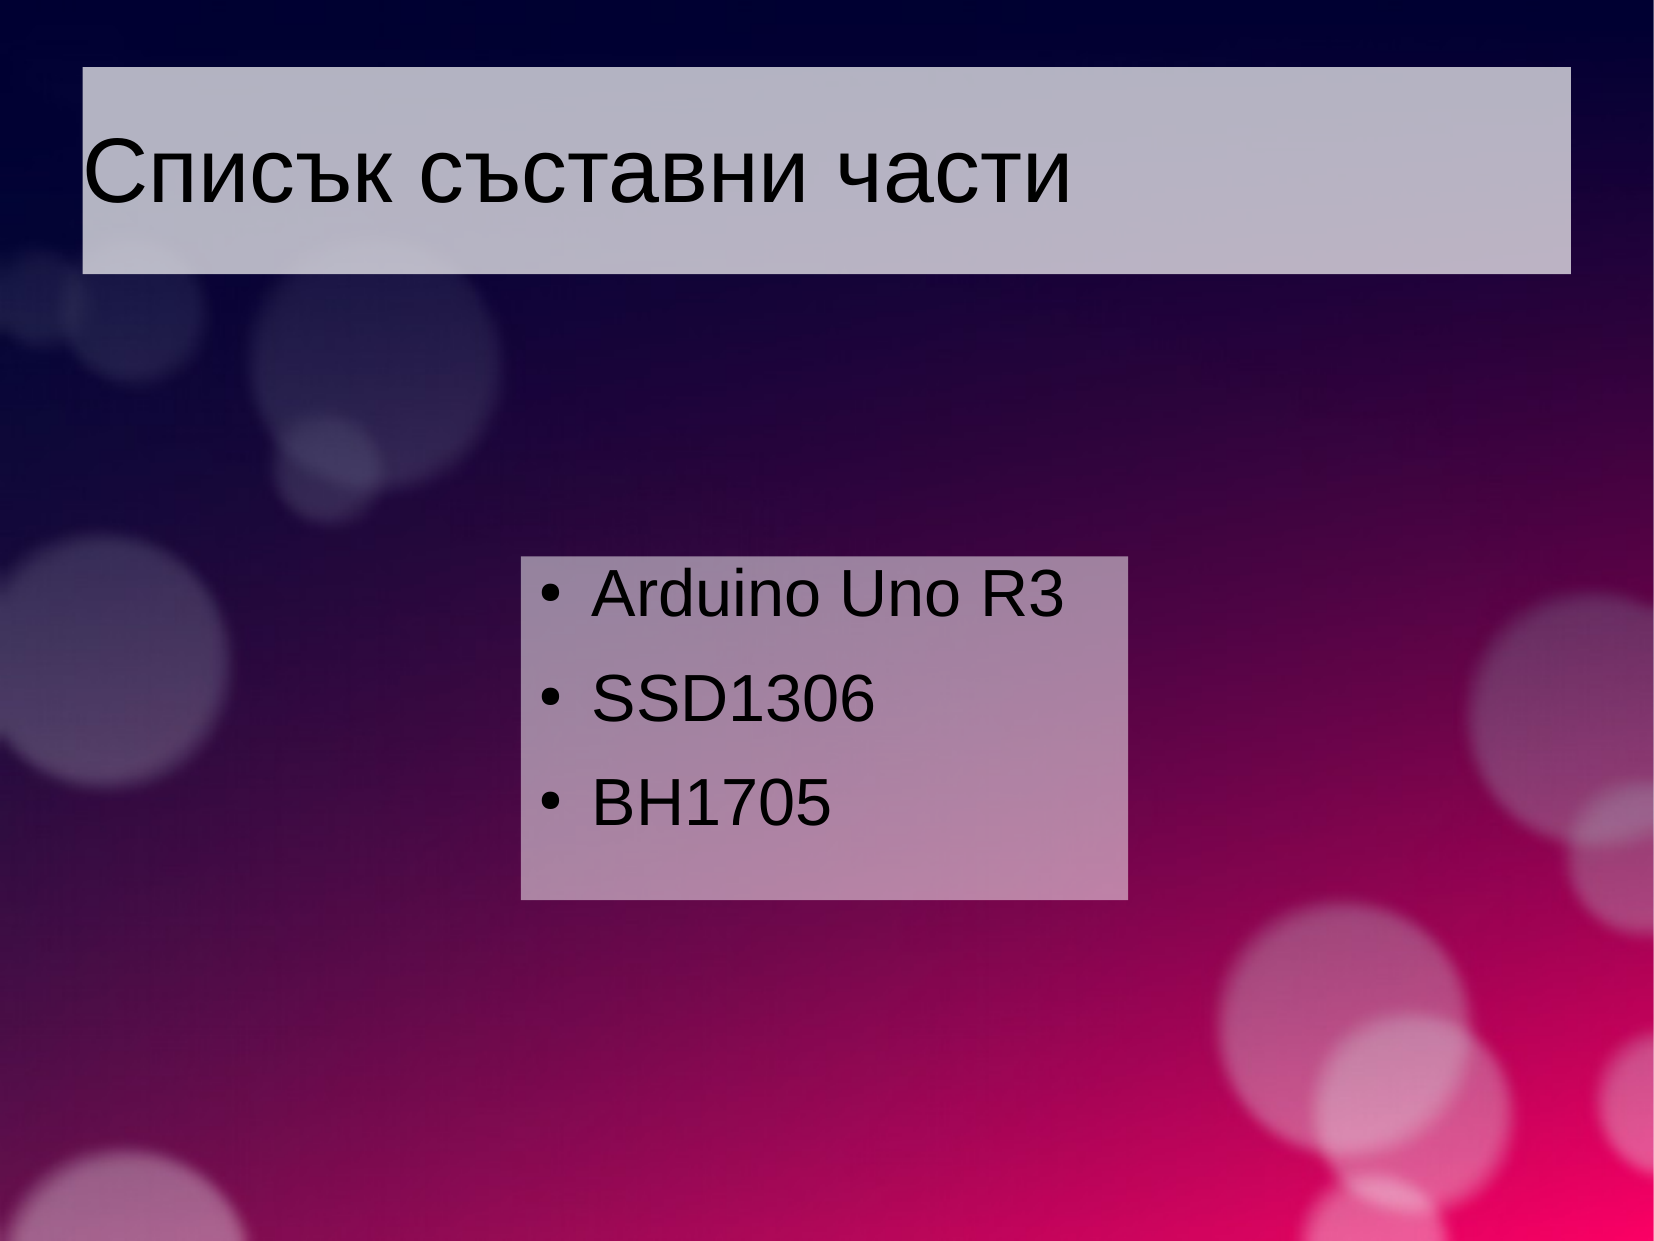

# Списък съставни части
Arduino Uno R3
SSD1306
BH1705